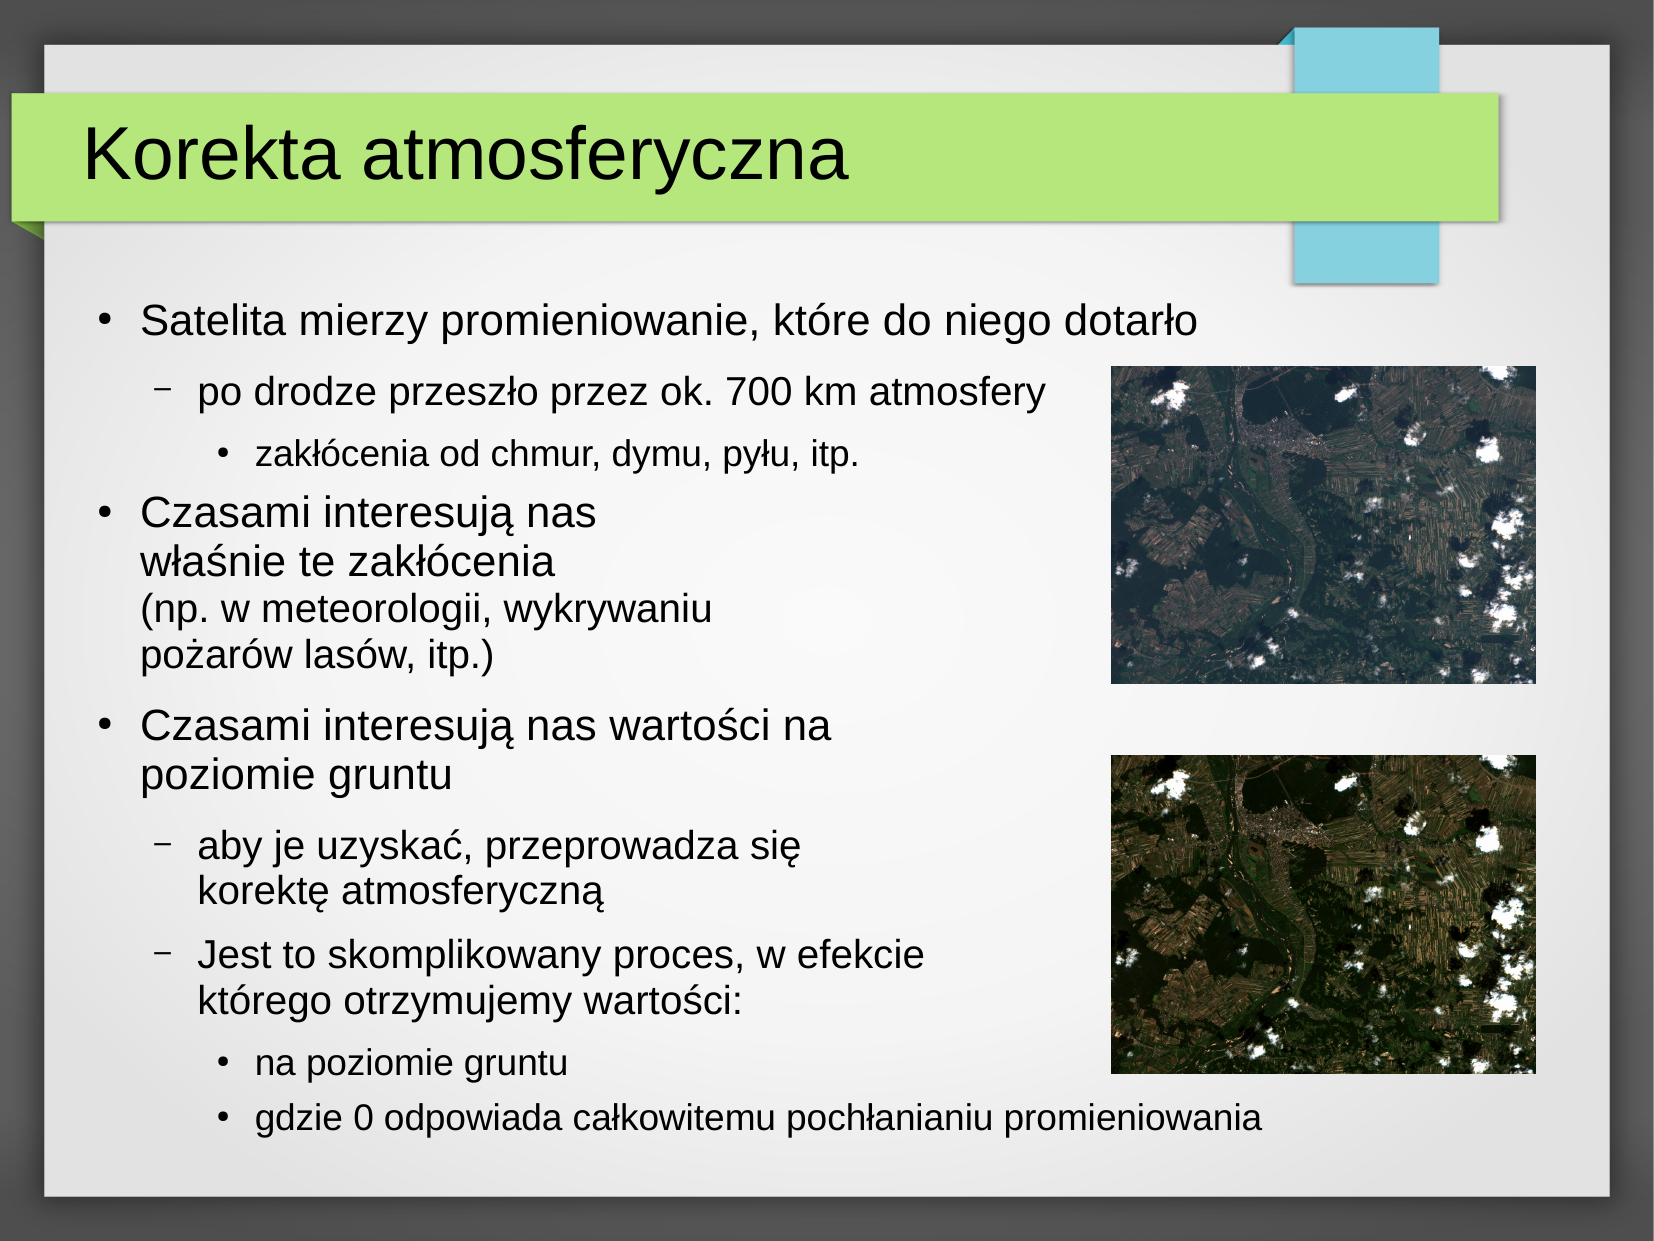

# Korekta atmosferyczna
Satelita mierzy promieniowanie, które do niego dotarło
po drodze przeszło przez ok. 700 km atmosfery
zakłócenia od chmur, dymu, pyłu, itp.
Czasami interesują nas
właśnie te zakłócenia
(np. w meteorologii, wykrywaniu
pożarów lasów, itp.)
Czasami interesują nas wartości na
poziomie gruntu
aby je uzyskać, przeprowadza się
korektę atmosferyczną
Jest to skomplikowany proces, w efekcie
którego otrzymujemy wartości:
na poziomie gruntu
gdzie 0 odpowiada całkowitemu pochłanianiu promieniowania